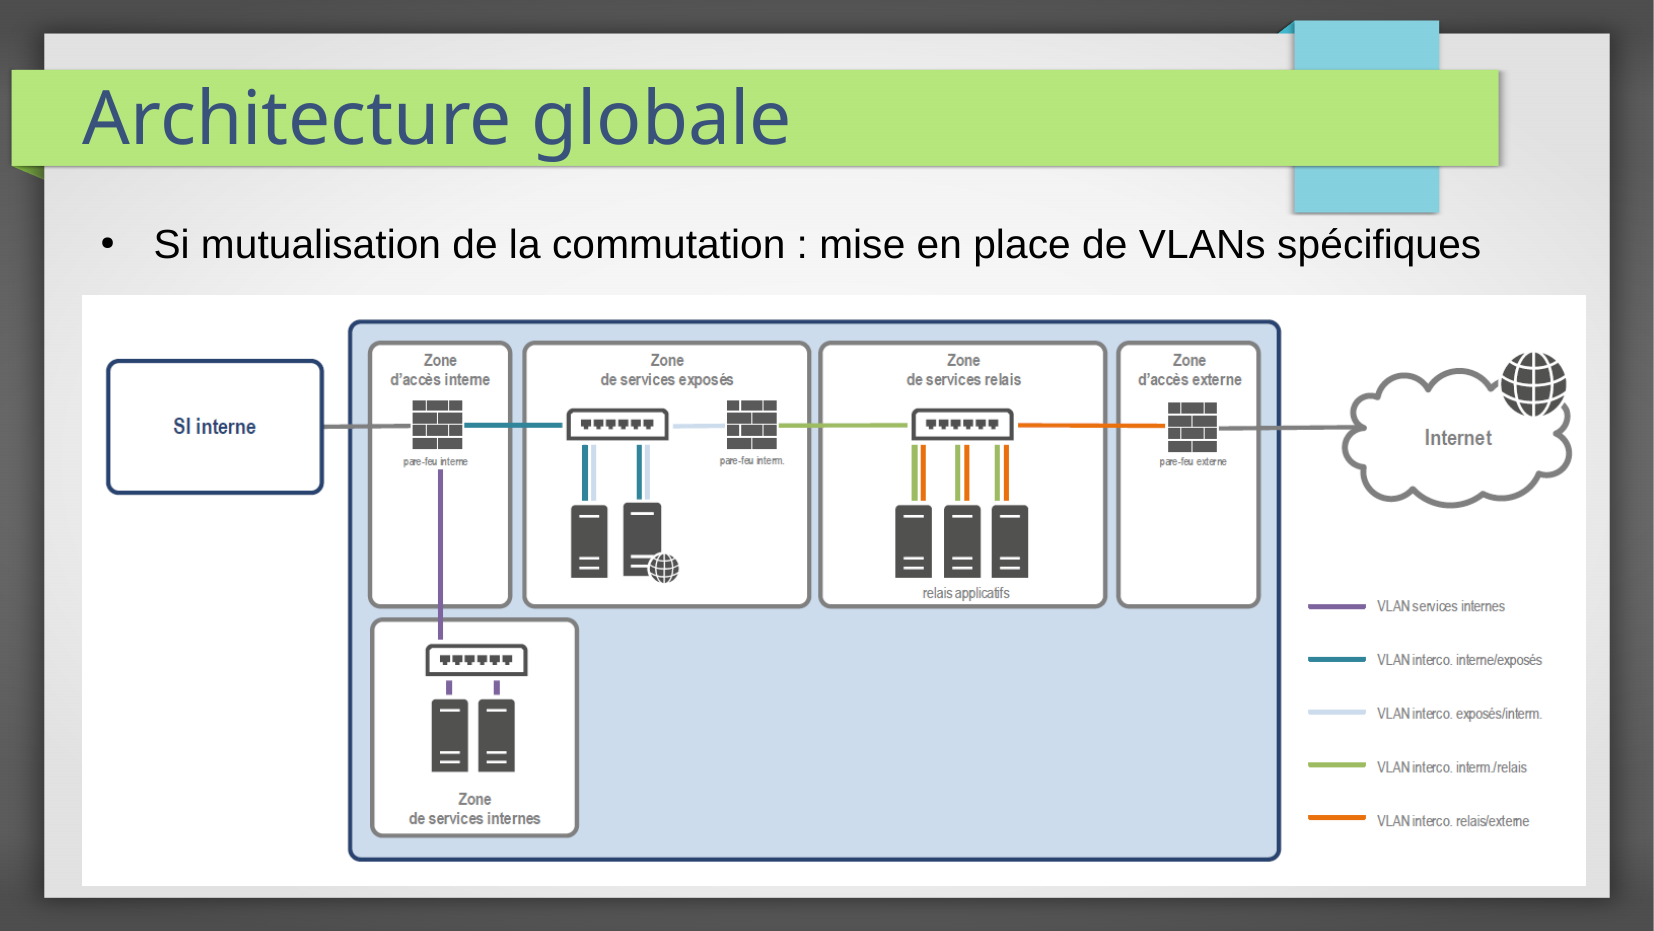

# Architecture globale
Si mutualisation de la commutation : mise en place de VLANs spécifiques